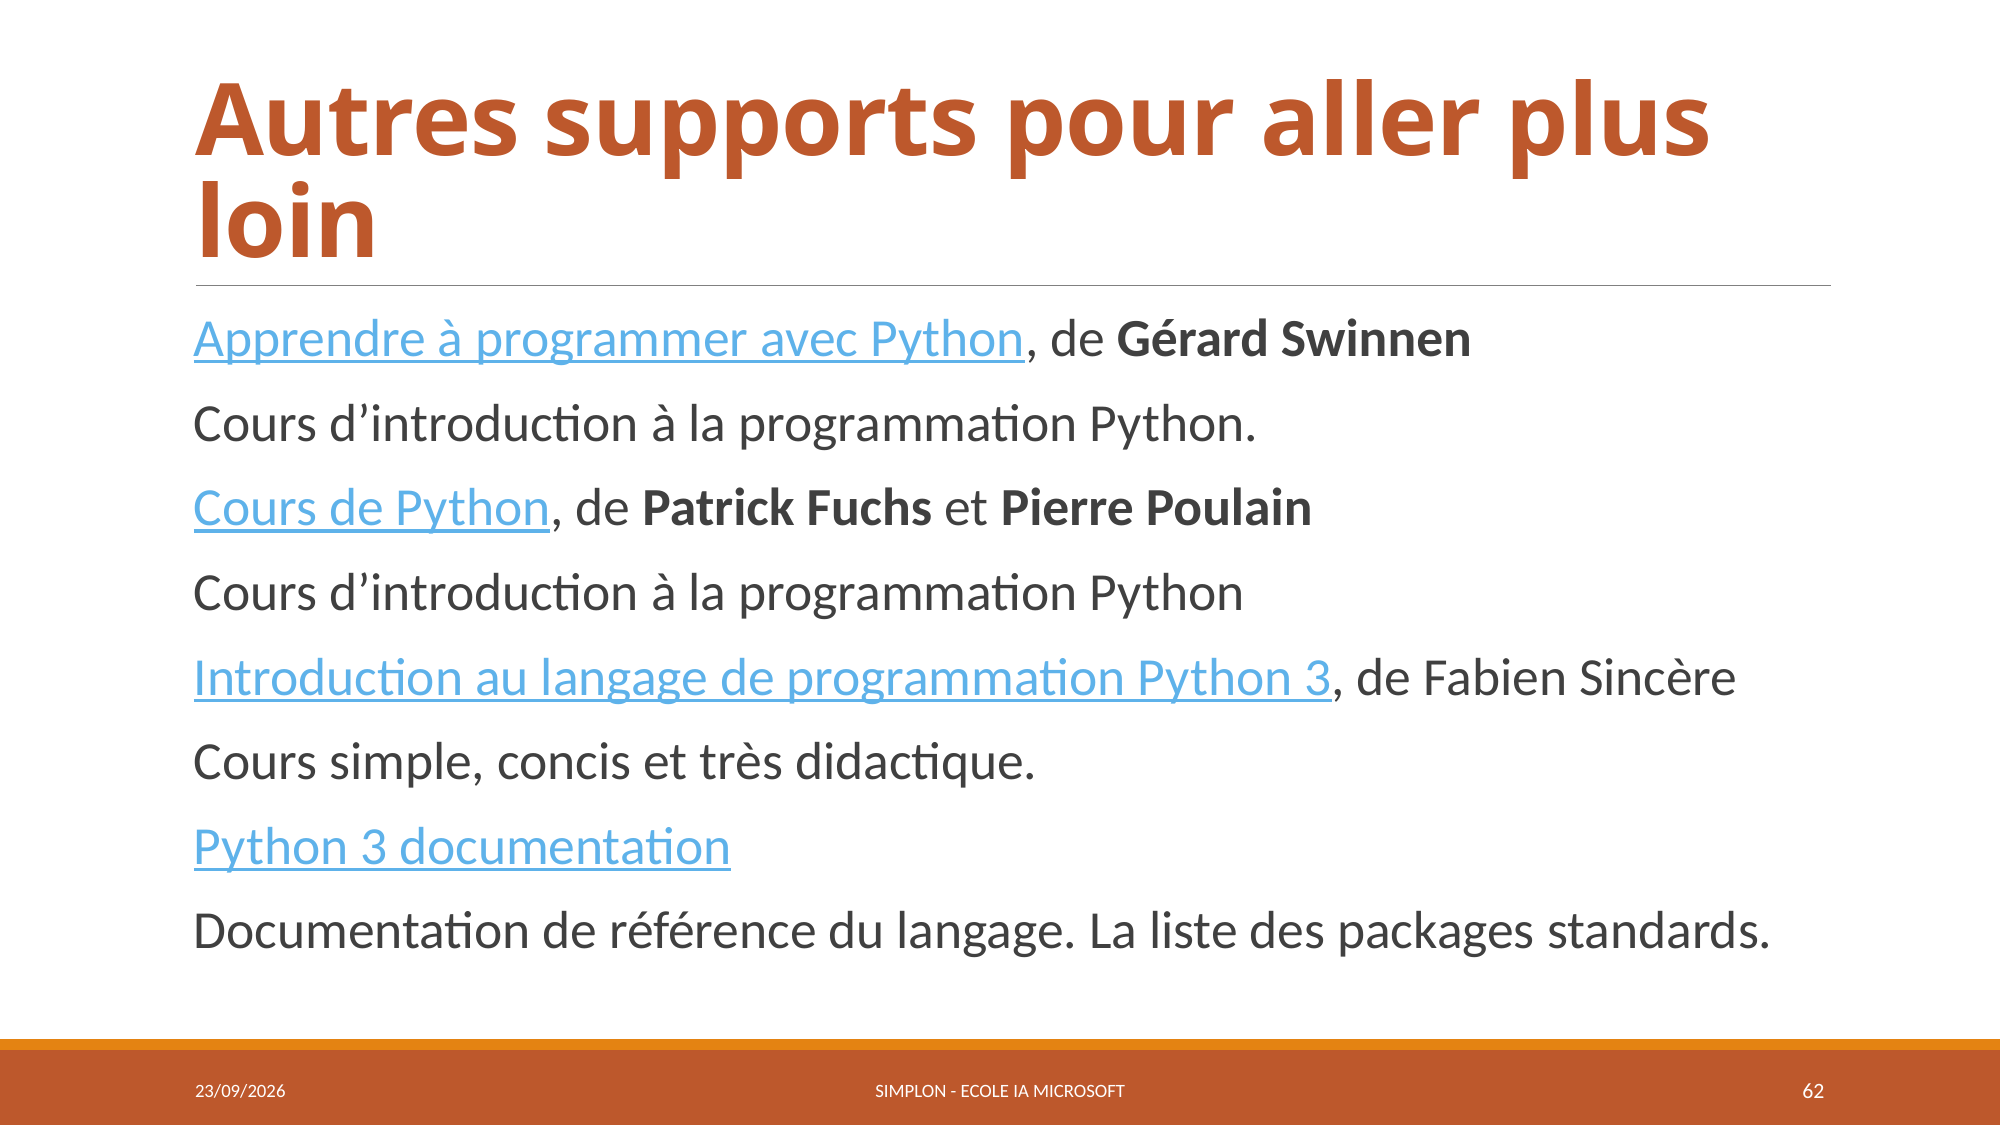

# Autres supports pour aller plus loin
Apprendre à programmer avec Python, de Gérard Swinnen
Cours d’introduction à la programmation Python.
Cours de Python, de Patrick Fuchs et Pierre Poulain
Cours d’introduction à la programmation Python
Introduction au langage de programmation Python 3, de Fabien Sincère
Cours simple, concis et très didactique.
Python 3 documentation
Documentation de référence du langage. La liste des packages standards.
Simplon - Ecole IA Microsoft